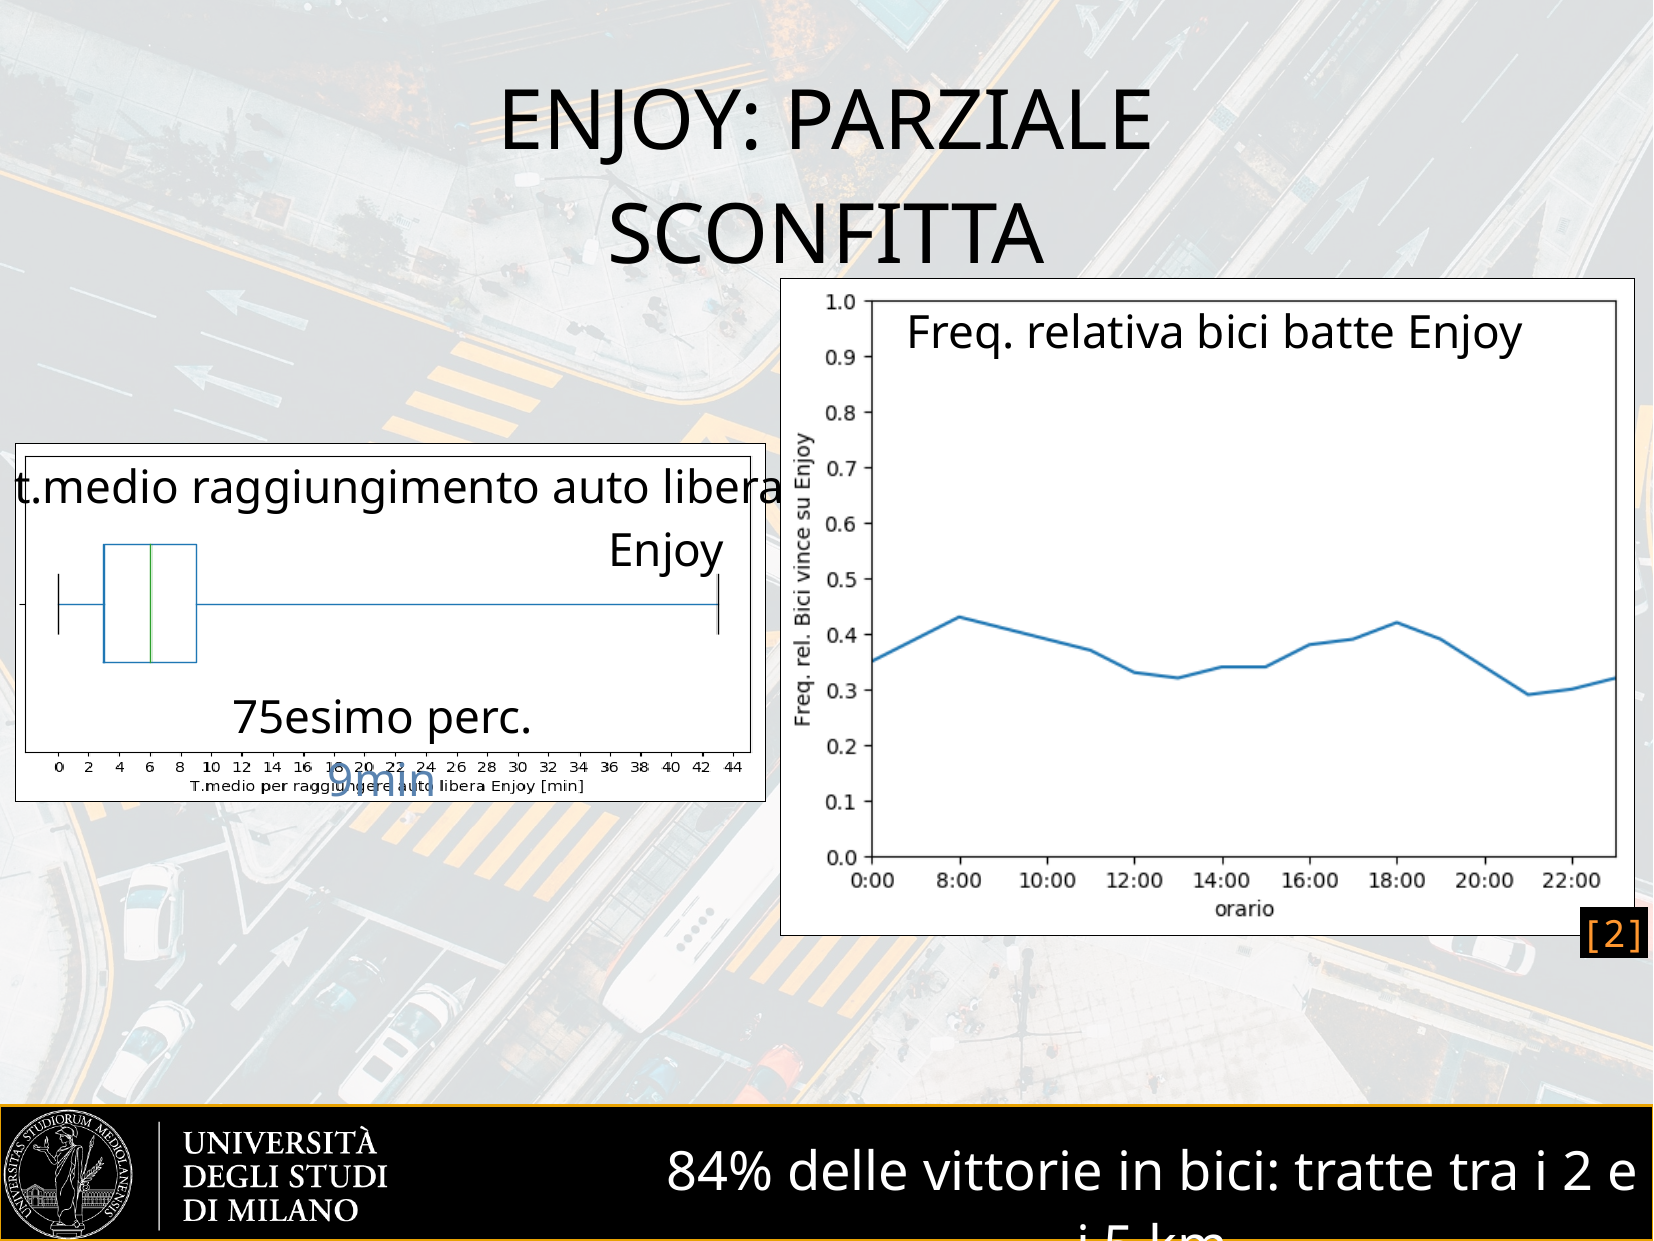

ENJOY: PARZIALE SCONFITTA
Freq. relativa bici batte Enjoy
t.medio raggiungimento auto libera
						 Enjoy
75esimo perc. 9min
[2]
84% delle vittorie in bici: tratte tra i 2 e i 5 km